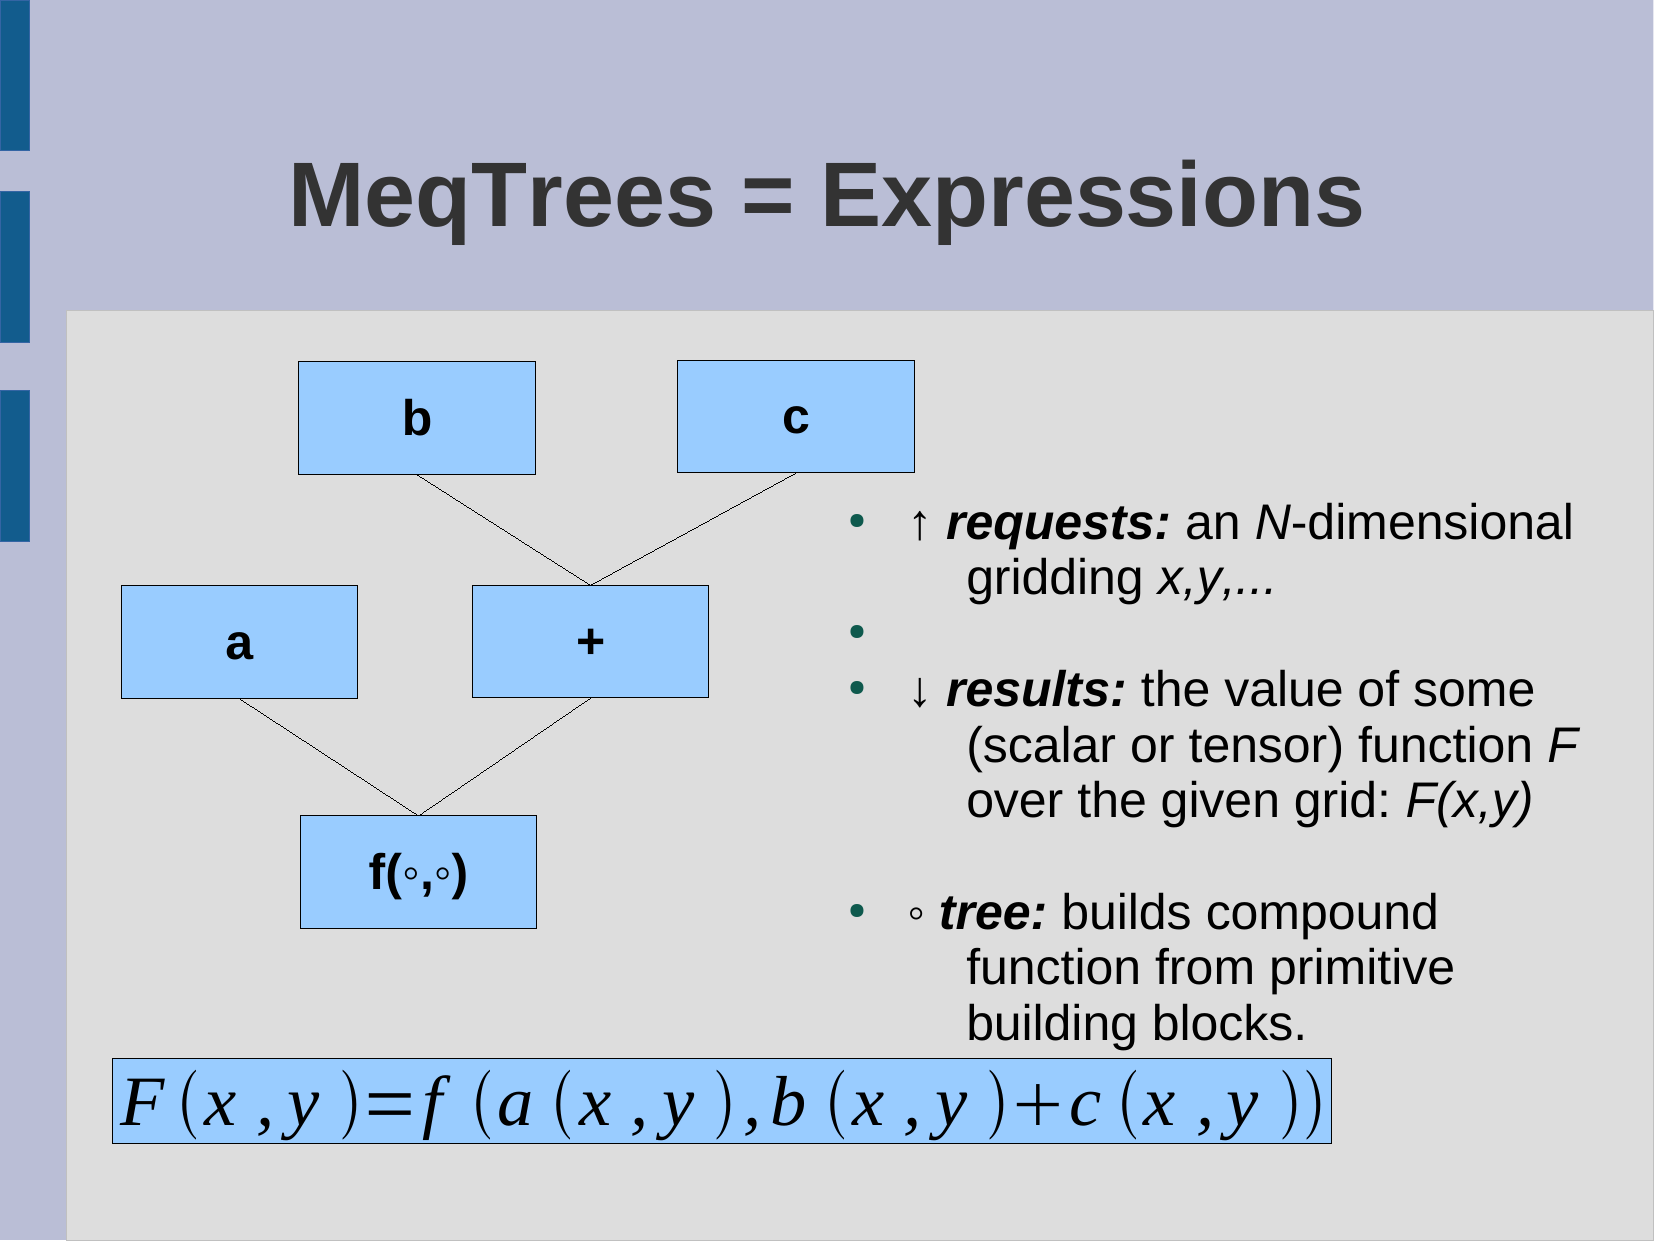

# MeqTrees = Expressions
c
b
↑ requests: an N-dimensional gridding x,y,...
↓ results: the value of some (scalar or tensor) function F over the given grid: F(x,y)
◦ tree: builds compound function from primitive building blocks.
+
a
f(◦,◦)